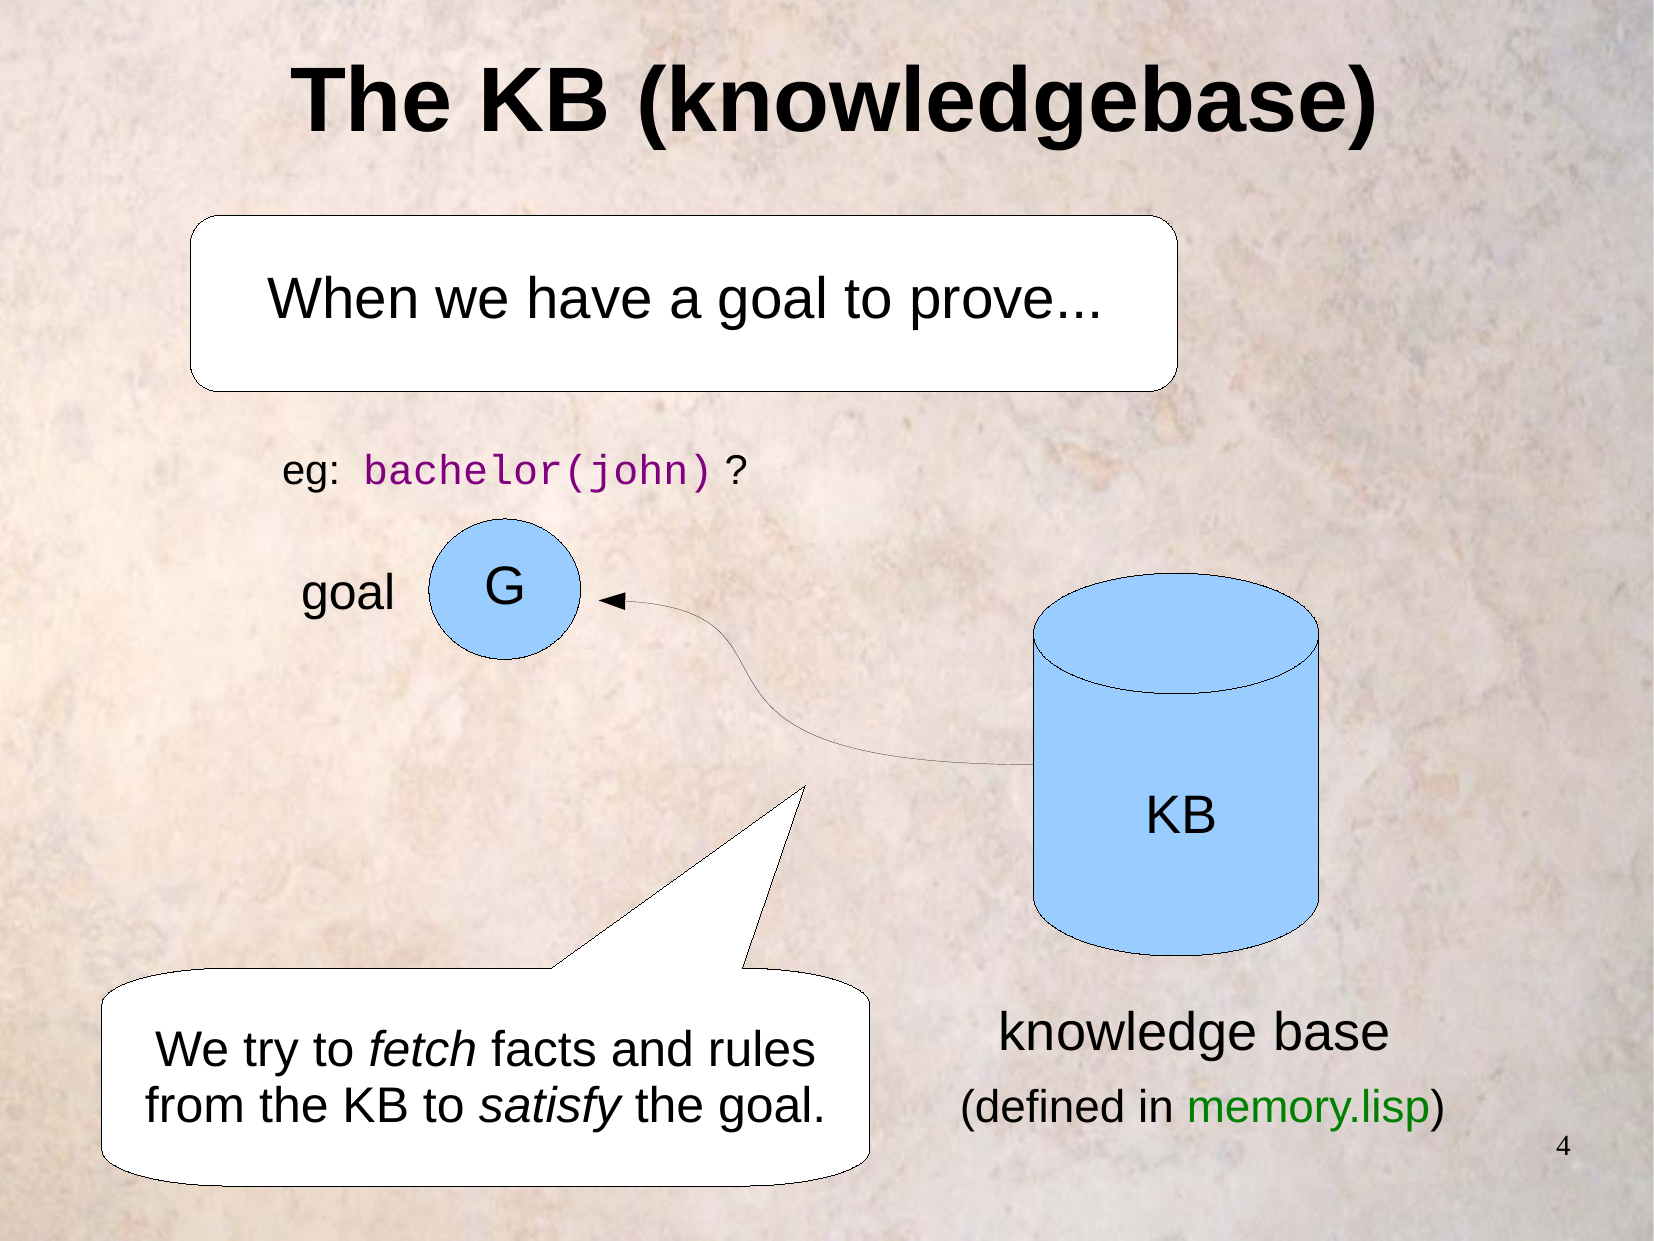

The KB (knowledgebase)
When we have a goal to prove...
eg: bachelor(john) ?
G
goal
KB
We try to fetch facts and rules
from the KB to satisfy the goal.
knowledge base
(defined in memory.lisp)
4